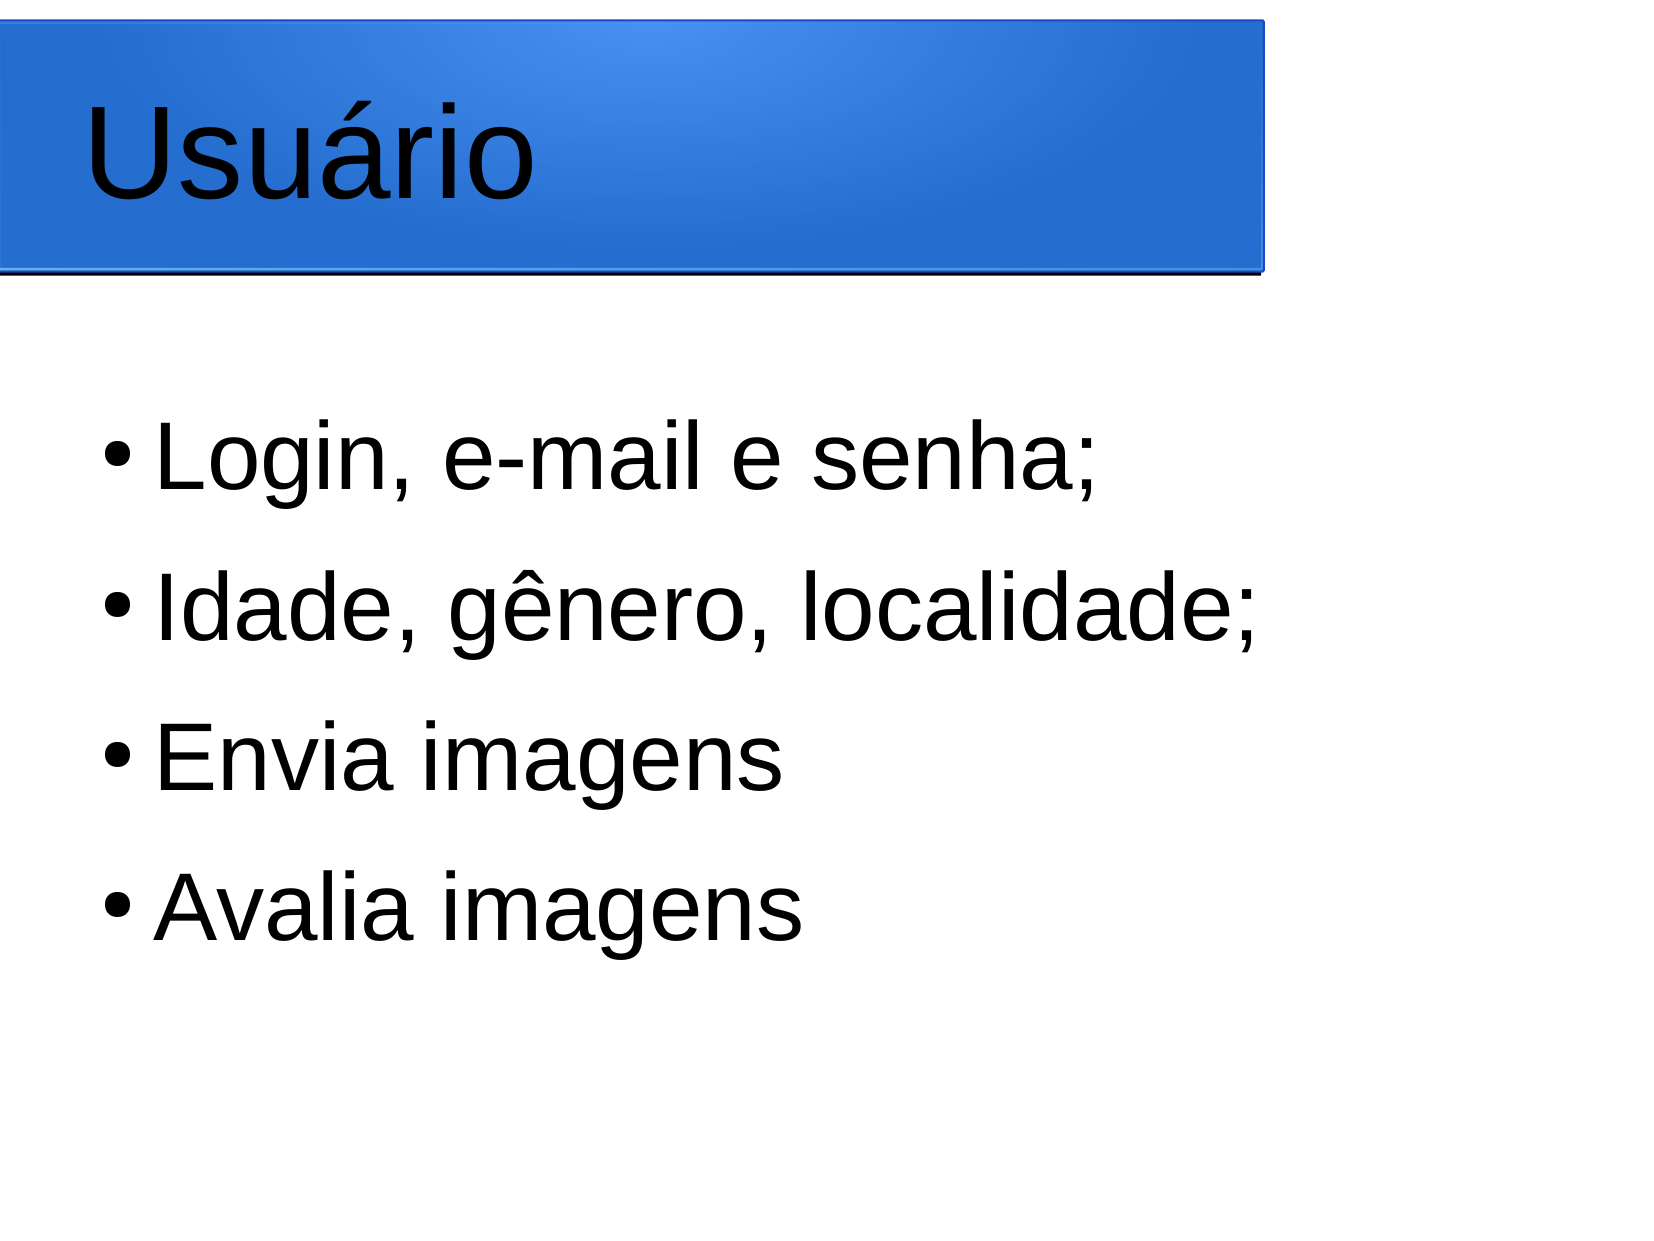

# Usuário
Login, e-mail e senha;
Idade, gênero, localidade;
Envia imagens
Avalia imagens